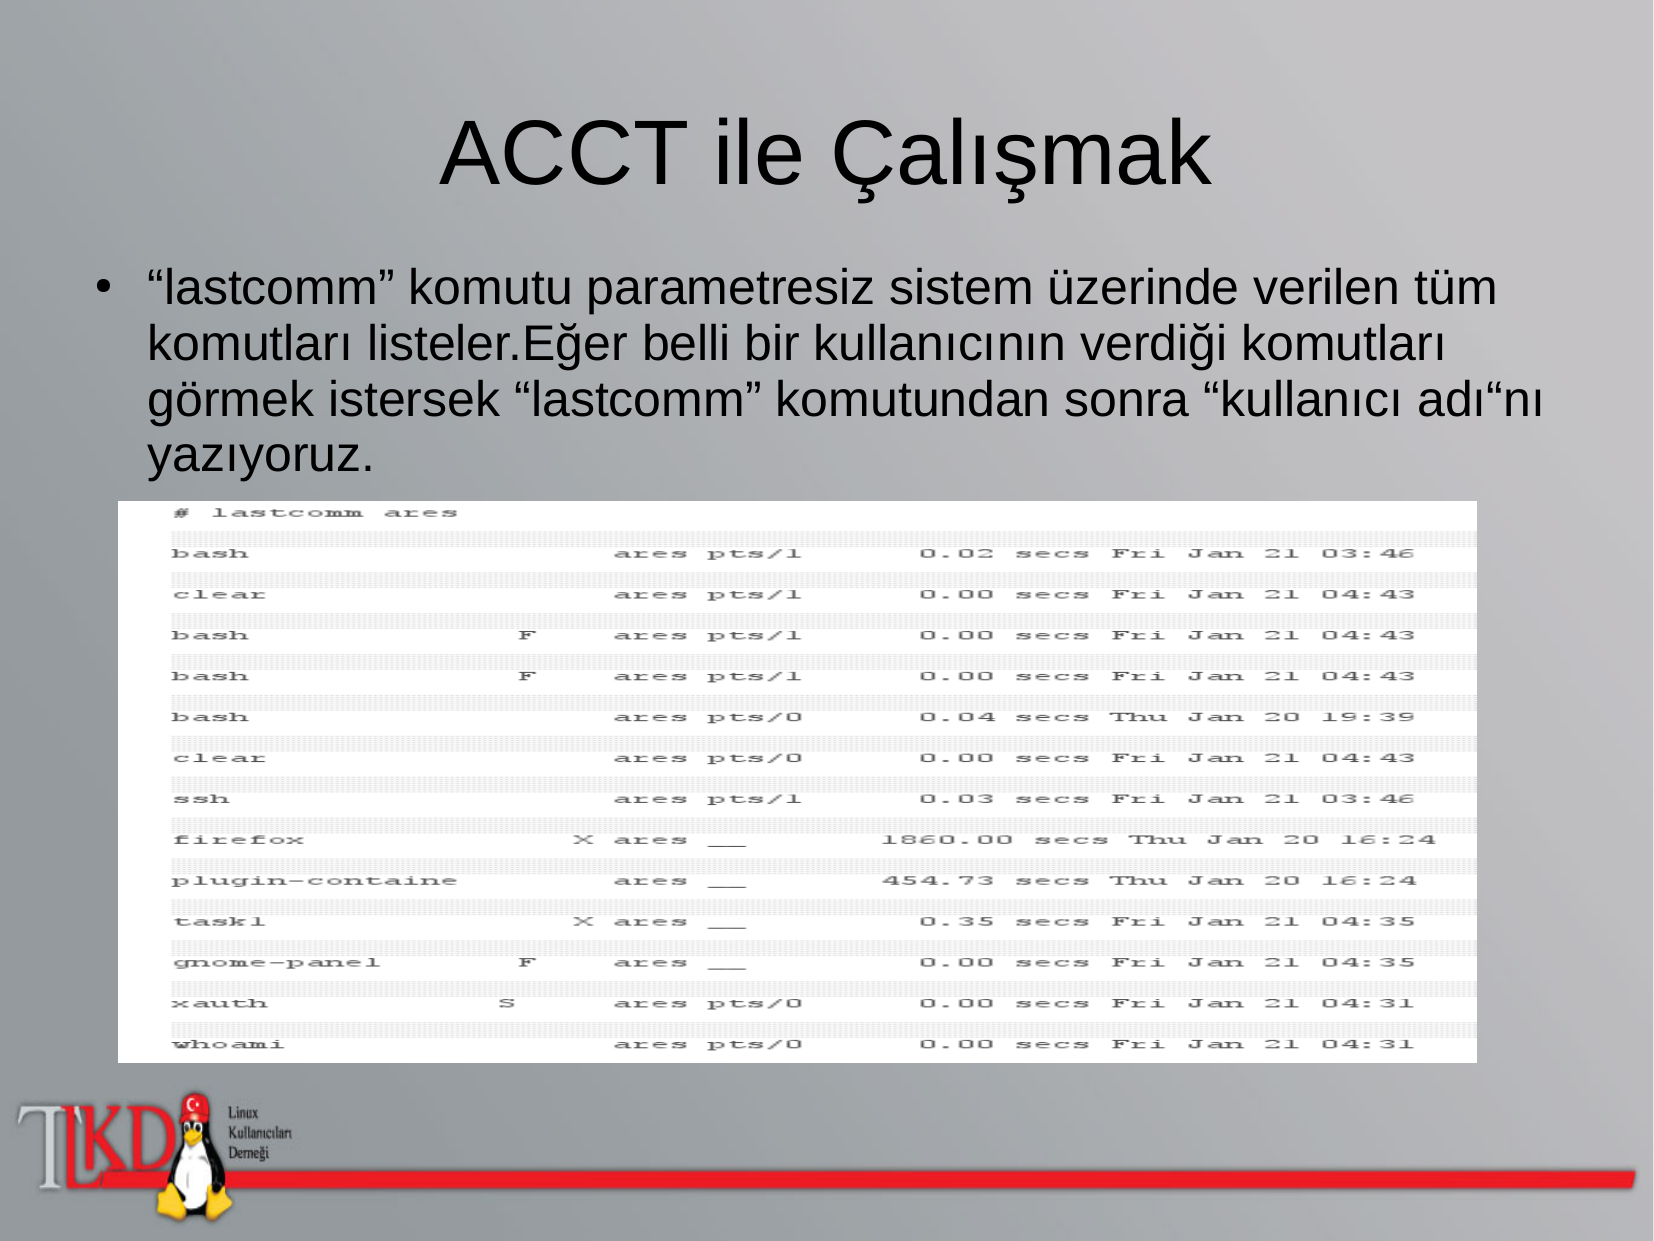

# ACCT ile Çalışmak
“lastcomm” komutu parametresiz sistem üzerinde verilen tüm komutları listeler.Eğer belli bir kullanıcının verdiği komutları görmek istersek “lastcomm” komutundan sonra “kullanıcı adı“nı yazıyoruz.